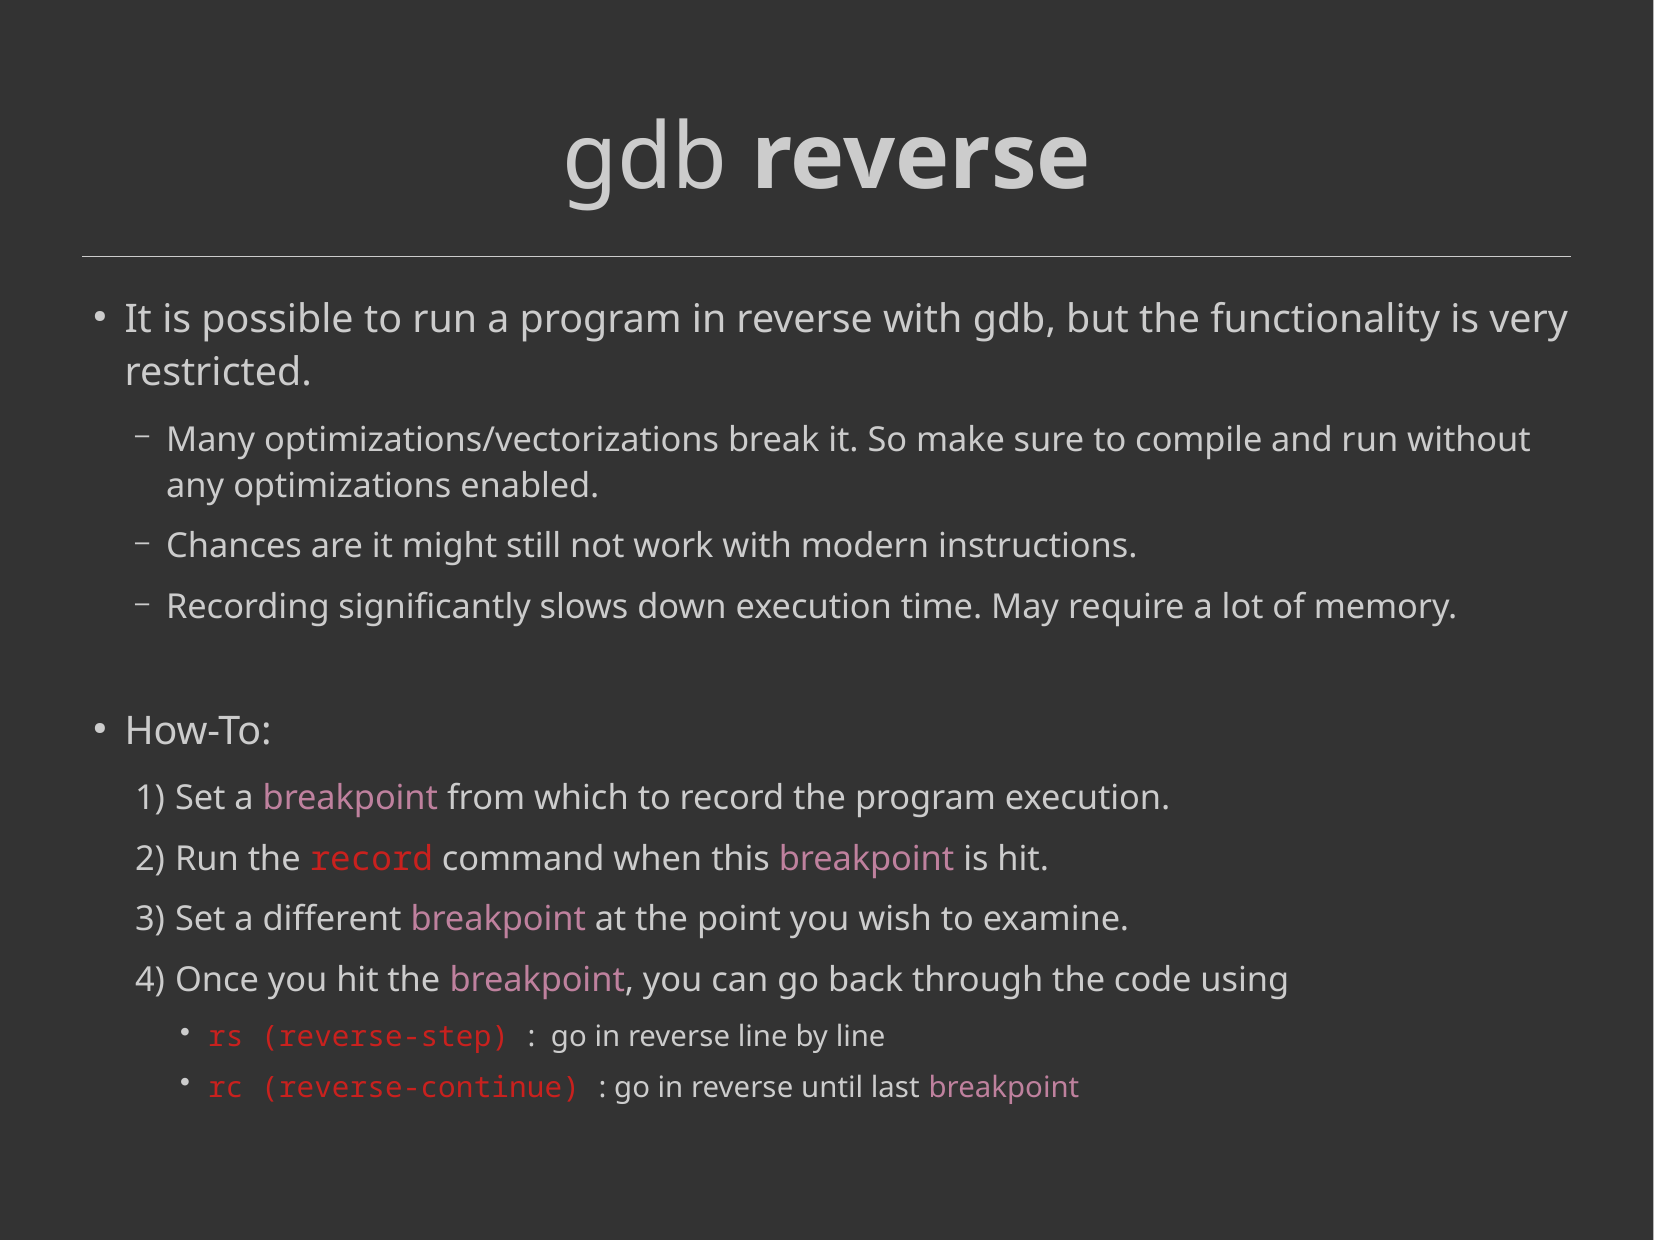

# gdb reverse
It is possible to run a program in reverse with gdb, but the functionality is very restricted.
Many optimizations/vectorizations break it. So make sure to compile and run without any optimizations enabled.
Chances are it might still not work with modern instructions.
Recording significantly slows down execution time. May require a lot of memory.
How-To:
 Set a breakpoint from which to record the program execution.
 Run the record command when this breakpoint is hit.
 Set a different breakpoint at the point you wish to examine.
 Once you hit the breakpoint, you can go back through the code using
rs (reverse-step) : go in reverse line by line
rc (reverse-continue) : go in reverse until last breakpoint